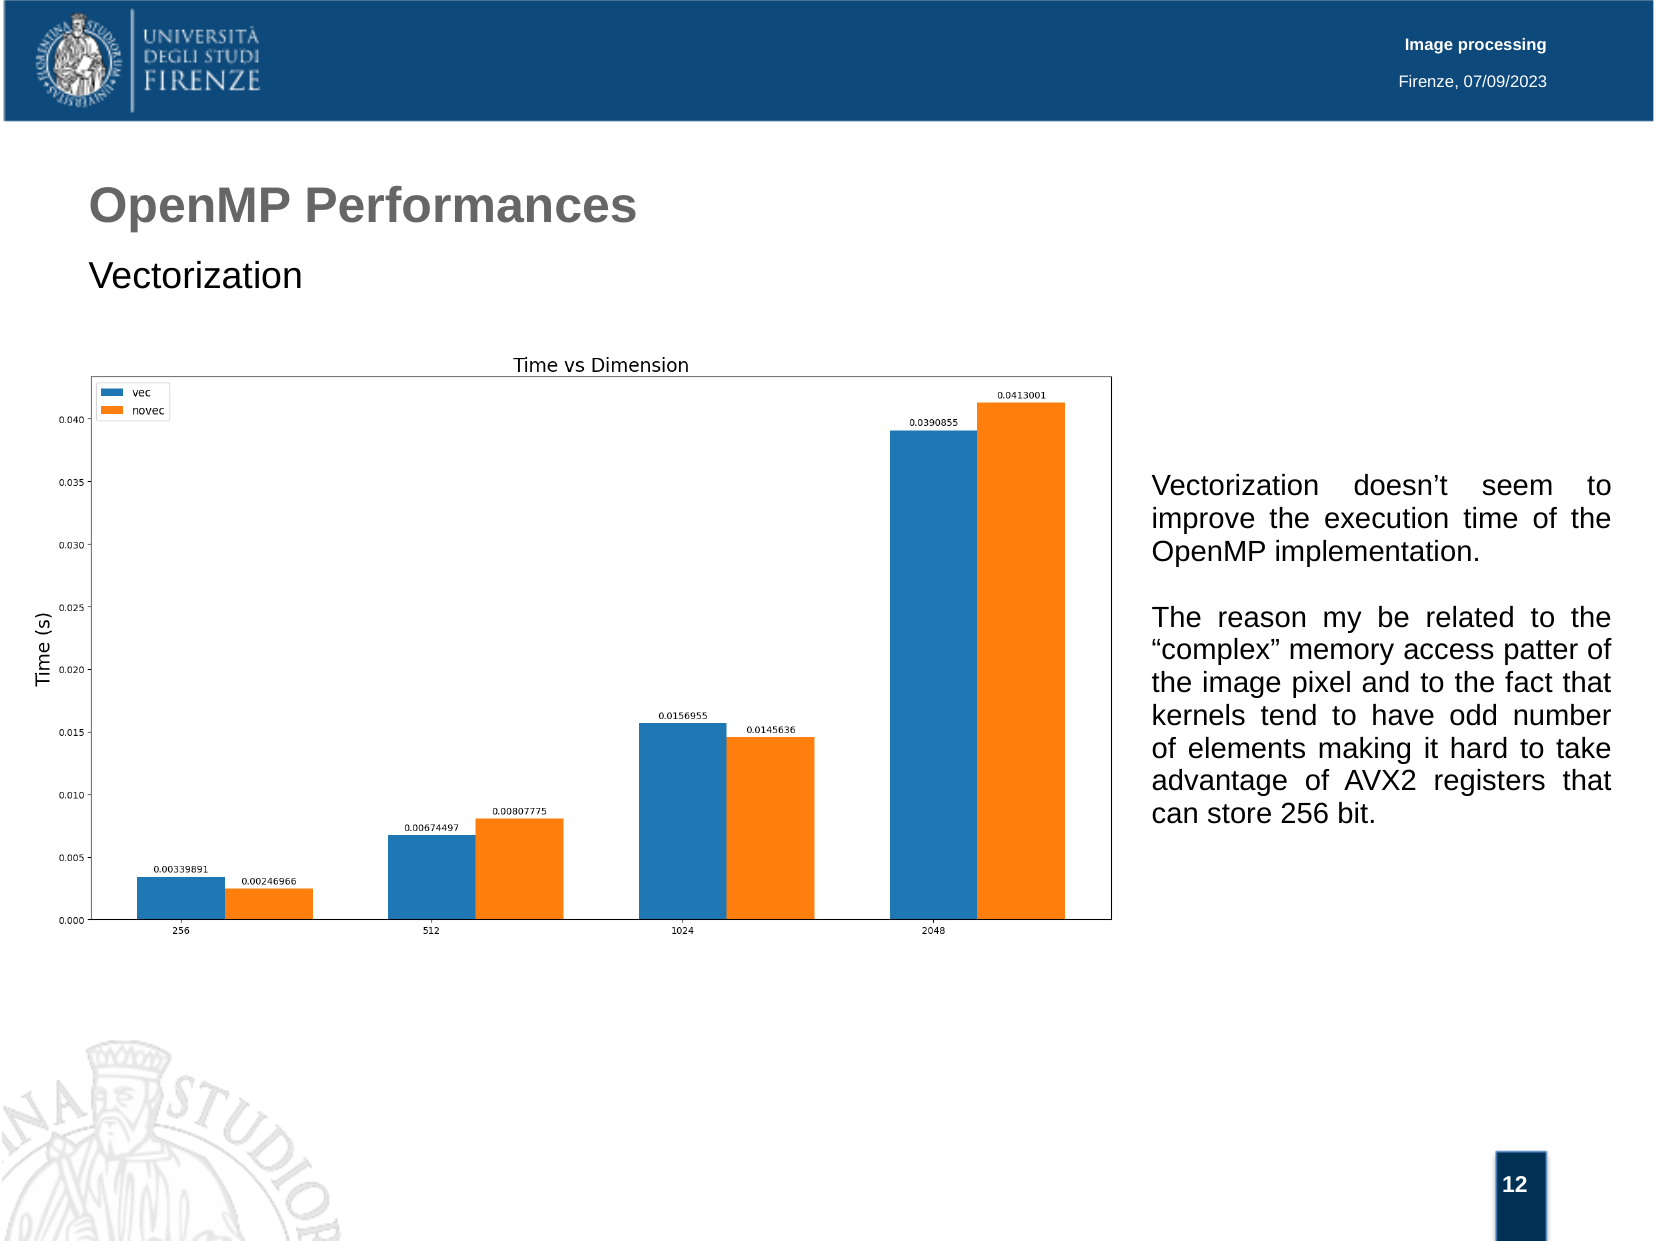

Image processing
Firenze, 07/09/2023
OpenMP Performances
Vectorization
Vectorization doesn’t seem to improve the execution time of the OpenMP implementation.
The reason my be related to the “complex” memory access patter of the image pixel and to the fact that kernels tend to have odd number of elements making it hard to take advantage of AVX2 registers that can store 256 bit.
12